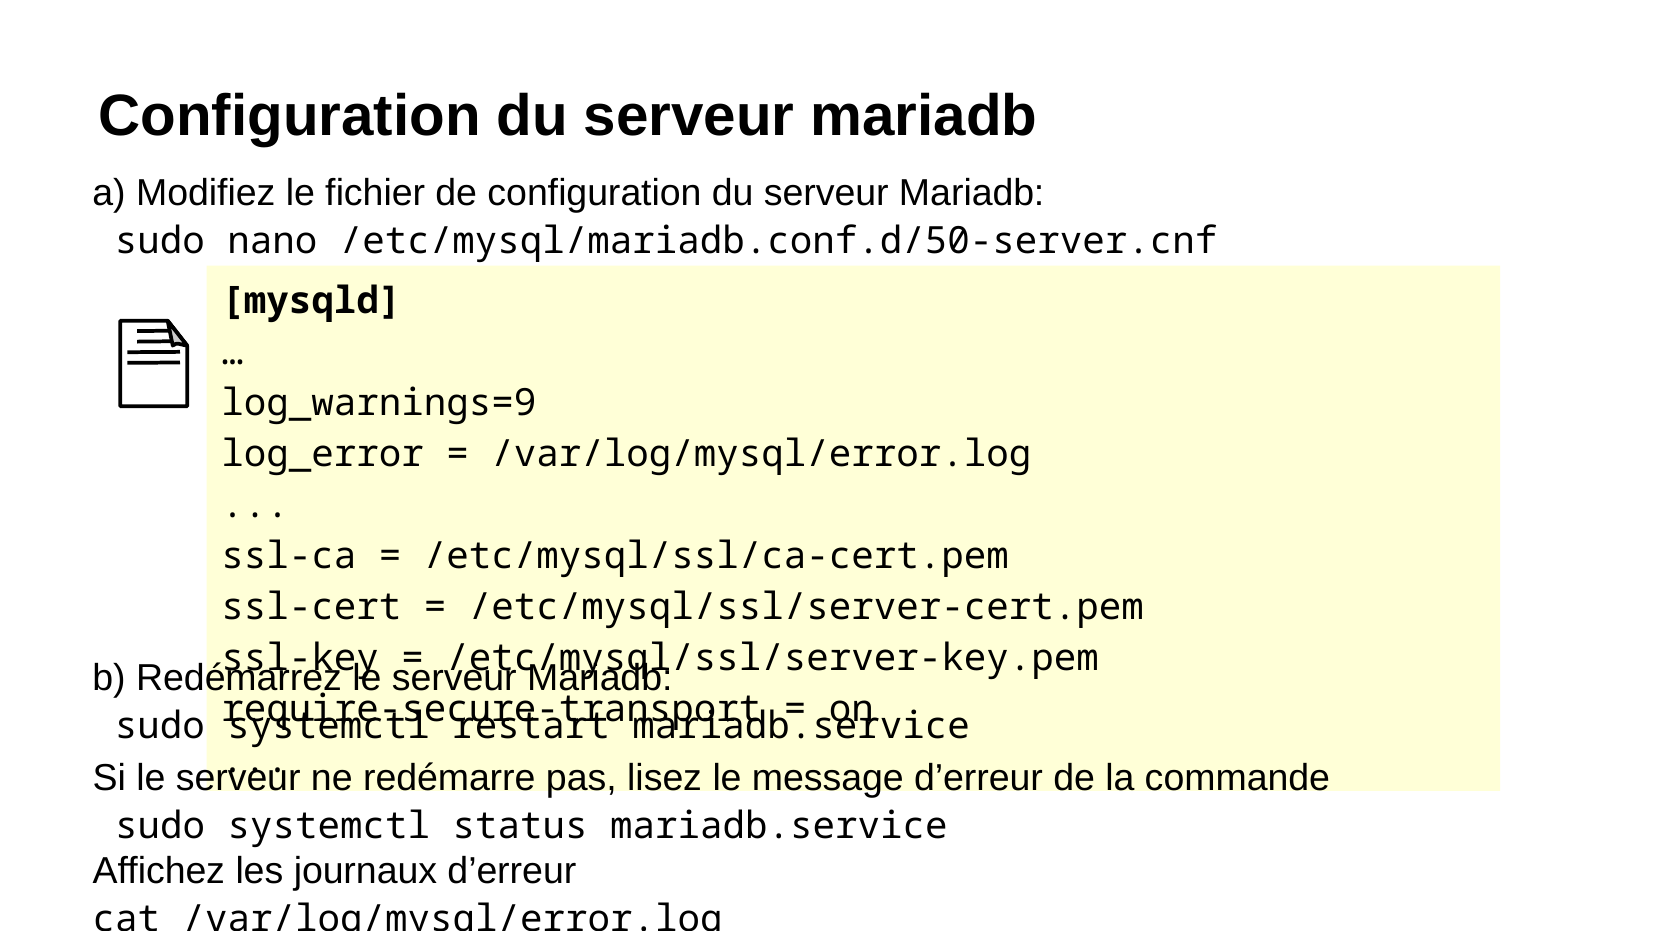

# Configuration du serveur mariadb
a) Modifiez le fichier de configuration du serveur Mariadb:
 sudo nano /etc/mysql/mariadb.conf.d/50-server.cnf
[mysqld]
…
log_warnings=9
log_error = /var/log/mysql/error.log
...
ssl-ca = /etc/mysql/ssl/ca-cert.pem
ssl-cert = /etc/mysql/ssl/server-cert.pem
ssl-key = /etc/mysql/ssl/server-key.pem
require-secure-transport = on
...
b) Redémarrez le serveur Mariadb:
 sudo systemctl restart mariadb.service
Si le serveur ne redémarre pas, lisez le message d’erreur de la commande
 sudo systemctl status mariadb.service
Affichez les journaux d’erreur
cat /var/log/mysql/error.log